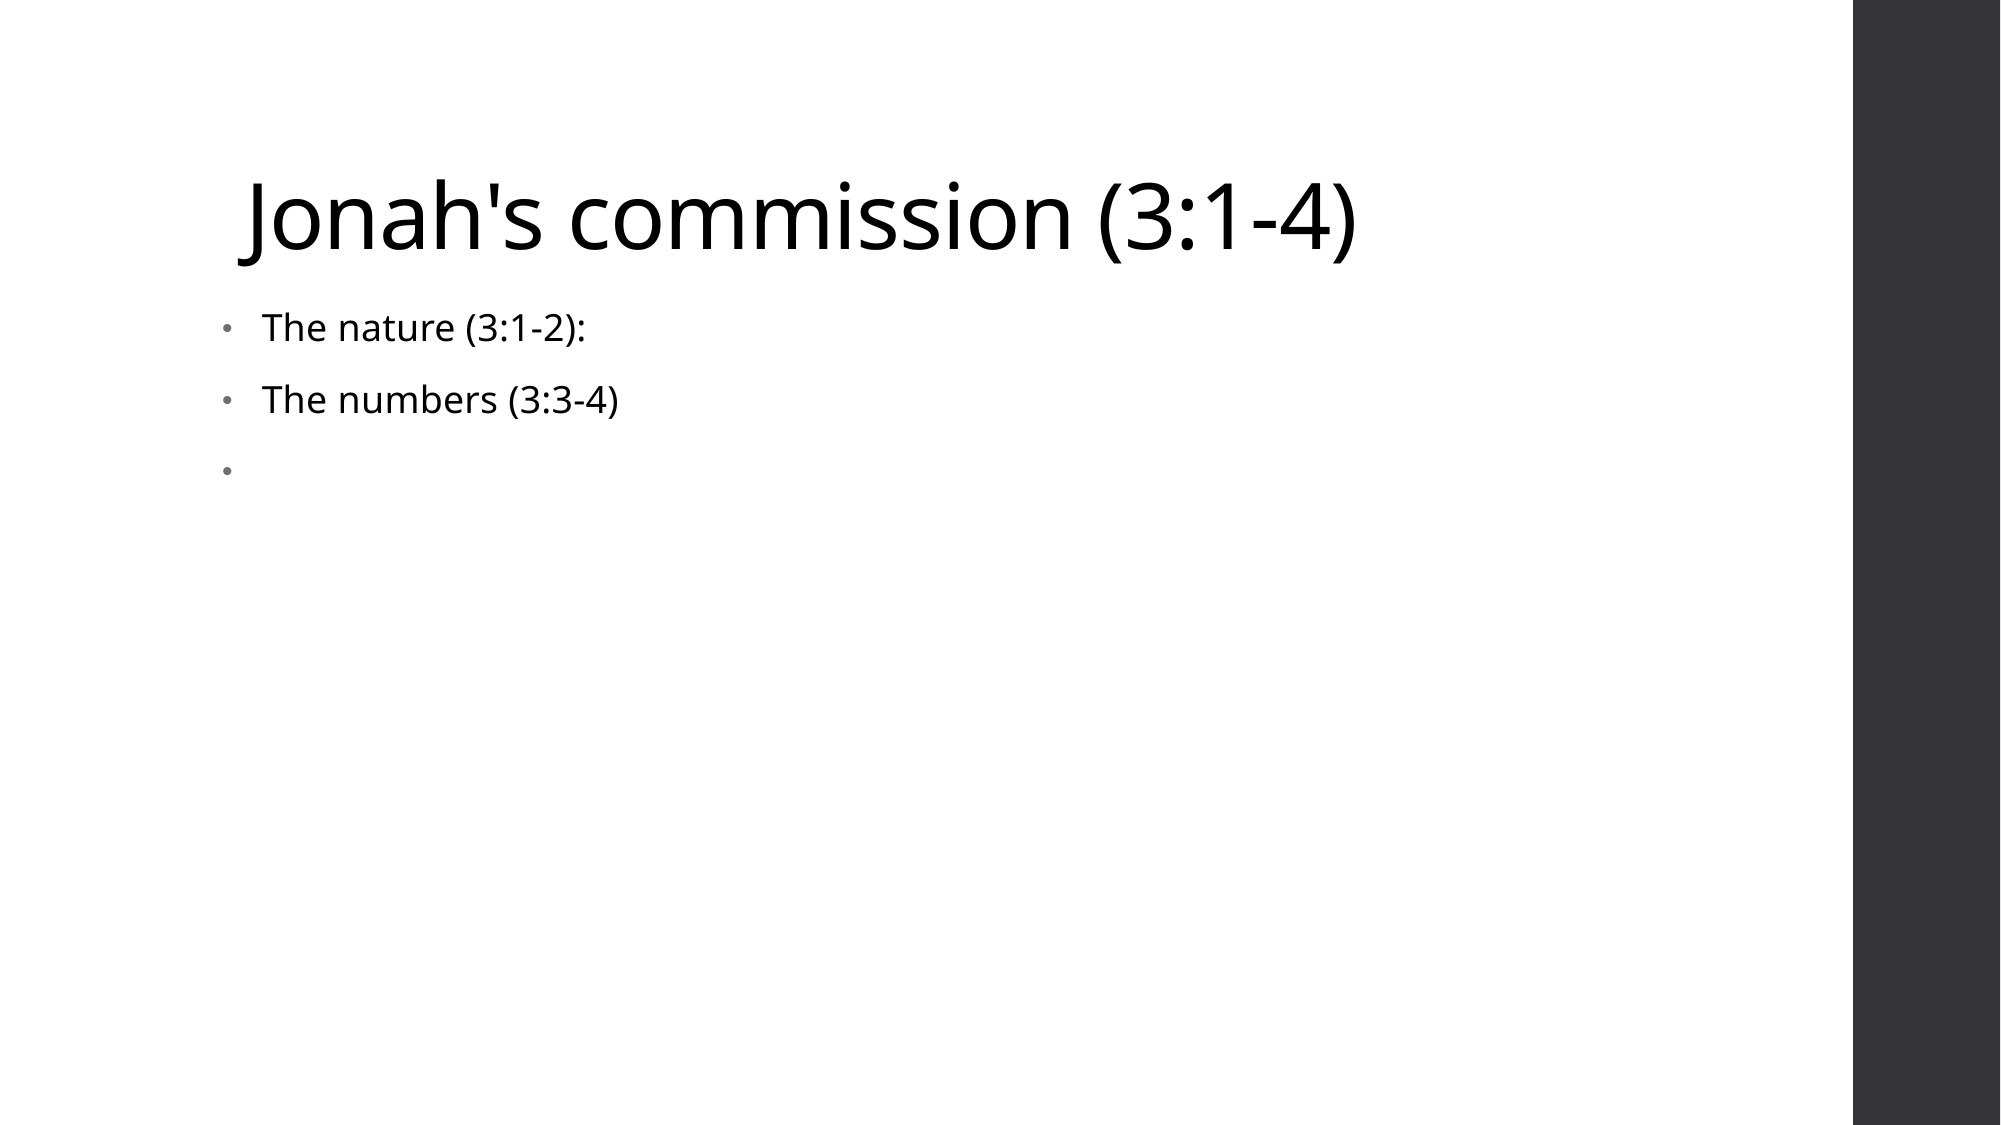

# Jonah's commission (3:1-4)
 The nature (3:1-2):
 The numbers (3:3-4)